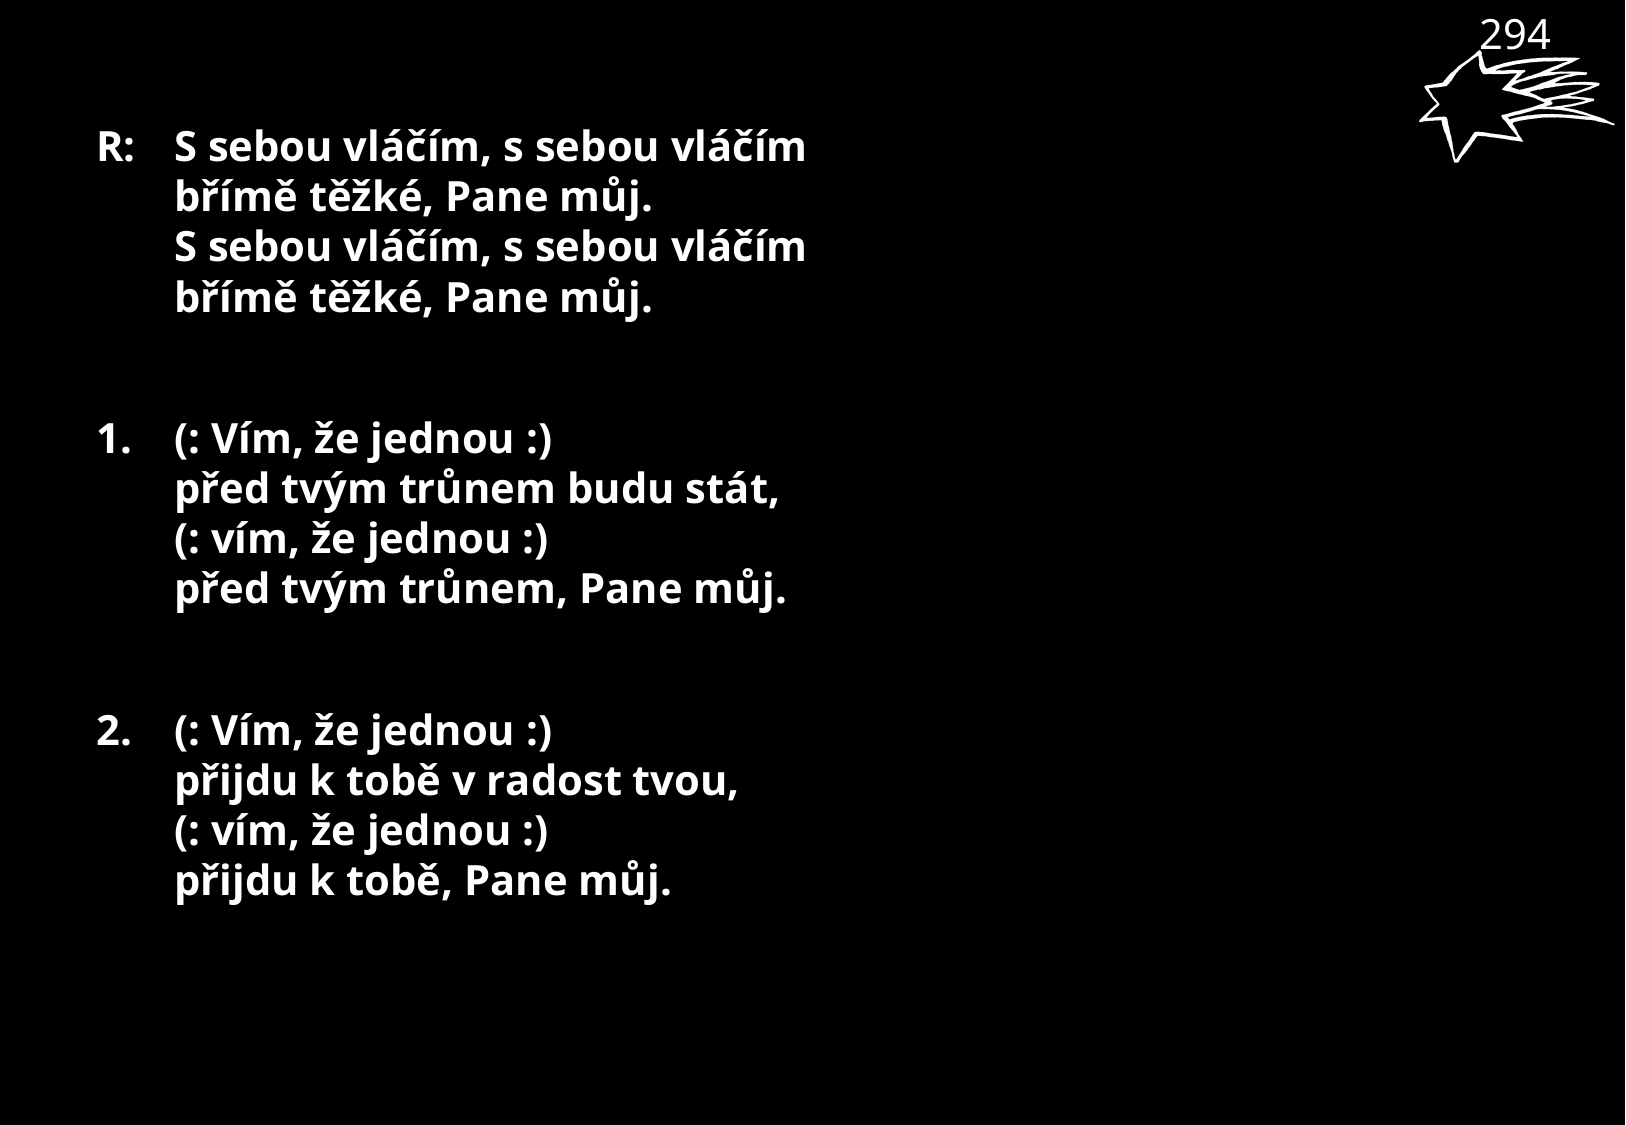

294
# R: 	S sebou vláčím, s sebou vláčím břímě těžké, Pane můj. S sebou vláčím, s sebou vláčím břímě těžké, Pane můj.
1.	(: Vím, že jednou :)
před tvým trůnem budu stát,
(: vím, že jednou :)
před tvým trůnem, Pane můj.
2.	(: Vím, že jednou :)
přijdu k tobě v radost tvou,
(: vím, že jednou :)
přijdu k tobě, Pane můj.